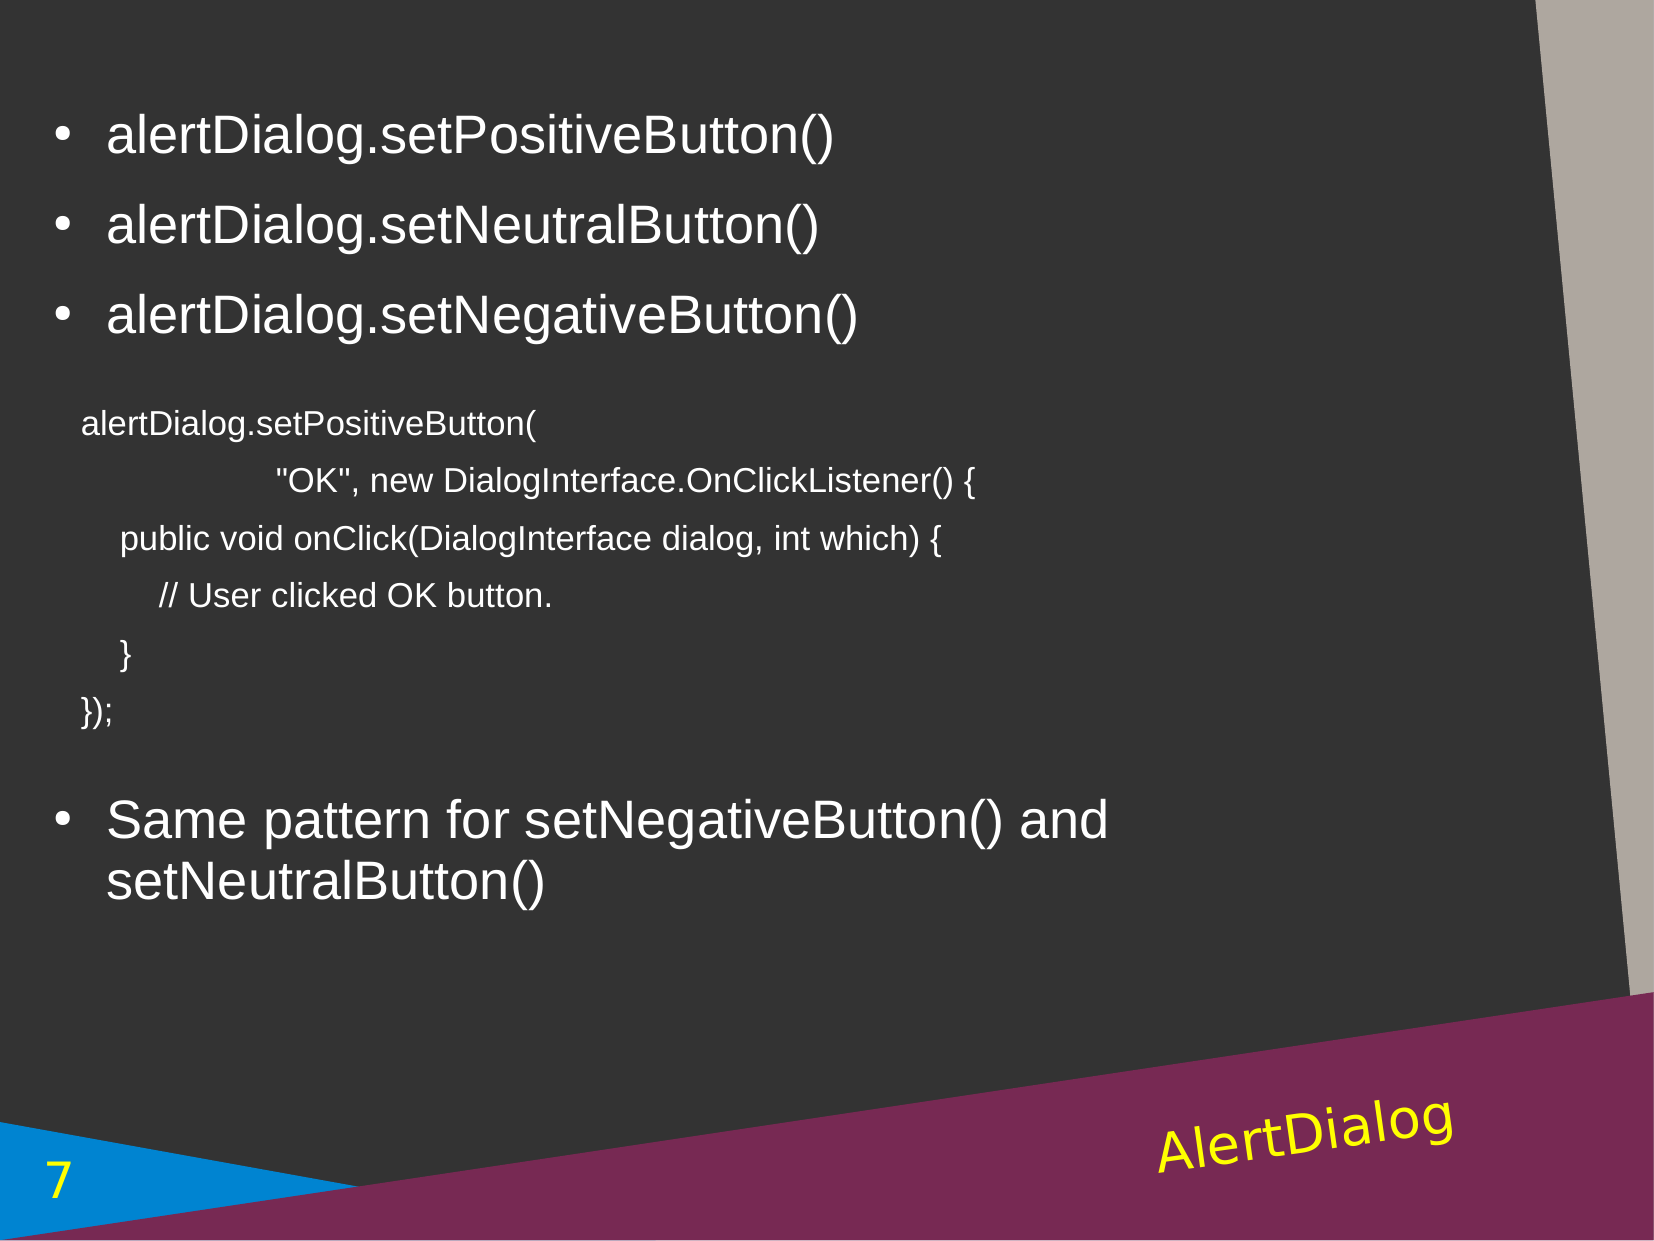

alertDialog.setPositiveButton()
alertDialog.setNeutralButton()
alertDialog.setNegativeButton()
alertDialog.setPositiveButton(
 "OK", new DialogInterface.OnClickListener() {
 public void onClick(DialogInterface dialog, int which) {
 // User clicked OK button.
 }
});
Same pattern for setNegativeButton() and setNeutralButton()
# AlertDialog
7